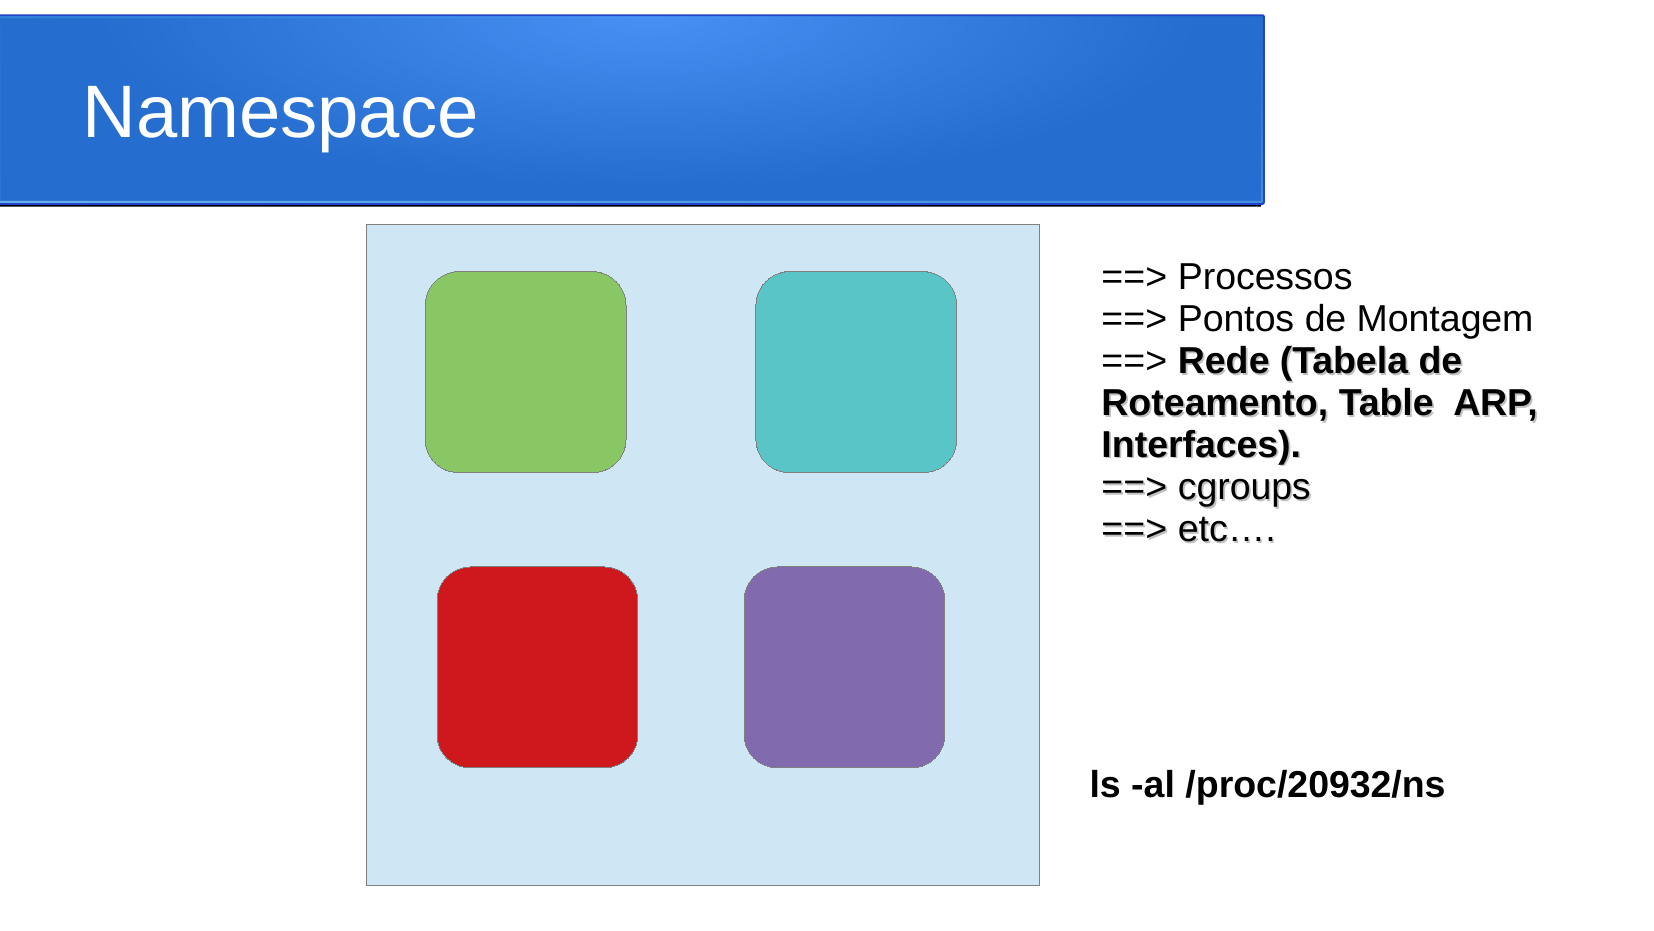

# Namespace
==> Processos
==> Pontos de Montagem
==> Rede (Tabela de Roteamento, Table ARP, Interfaces).
==> cgroups
==> etc….
ls -al /proc/20932/ns